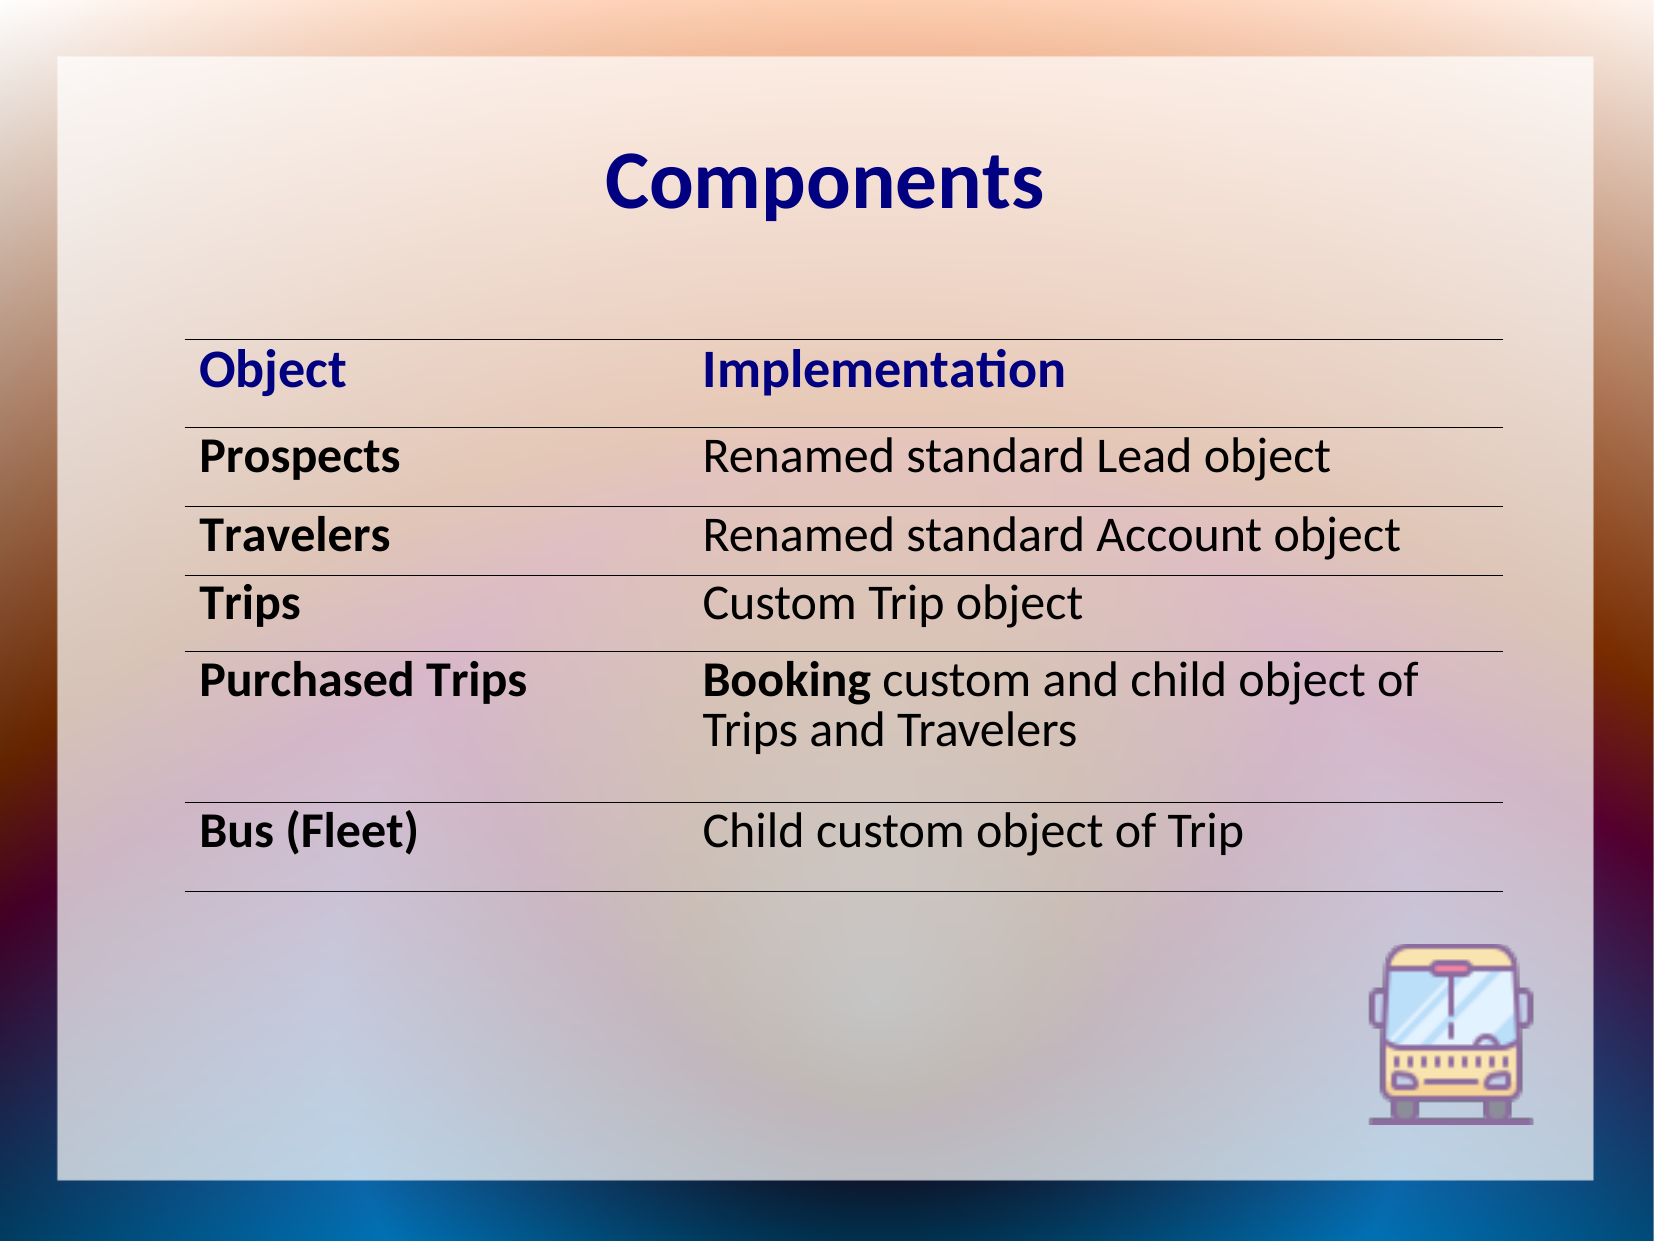

# Components
| Object | Implementation |
| --- | --- |
| Prospects | Renamed standard Lead object |
| Travelers | Renamed standard Account object |
| Trips | Custom Trip object |
| Purchased Trips | Booking custom and child object of Trips and Travelers |
| Bus (Fleet) | Child custom object of Trip |